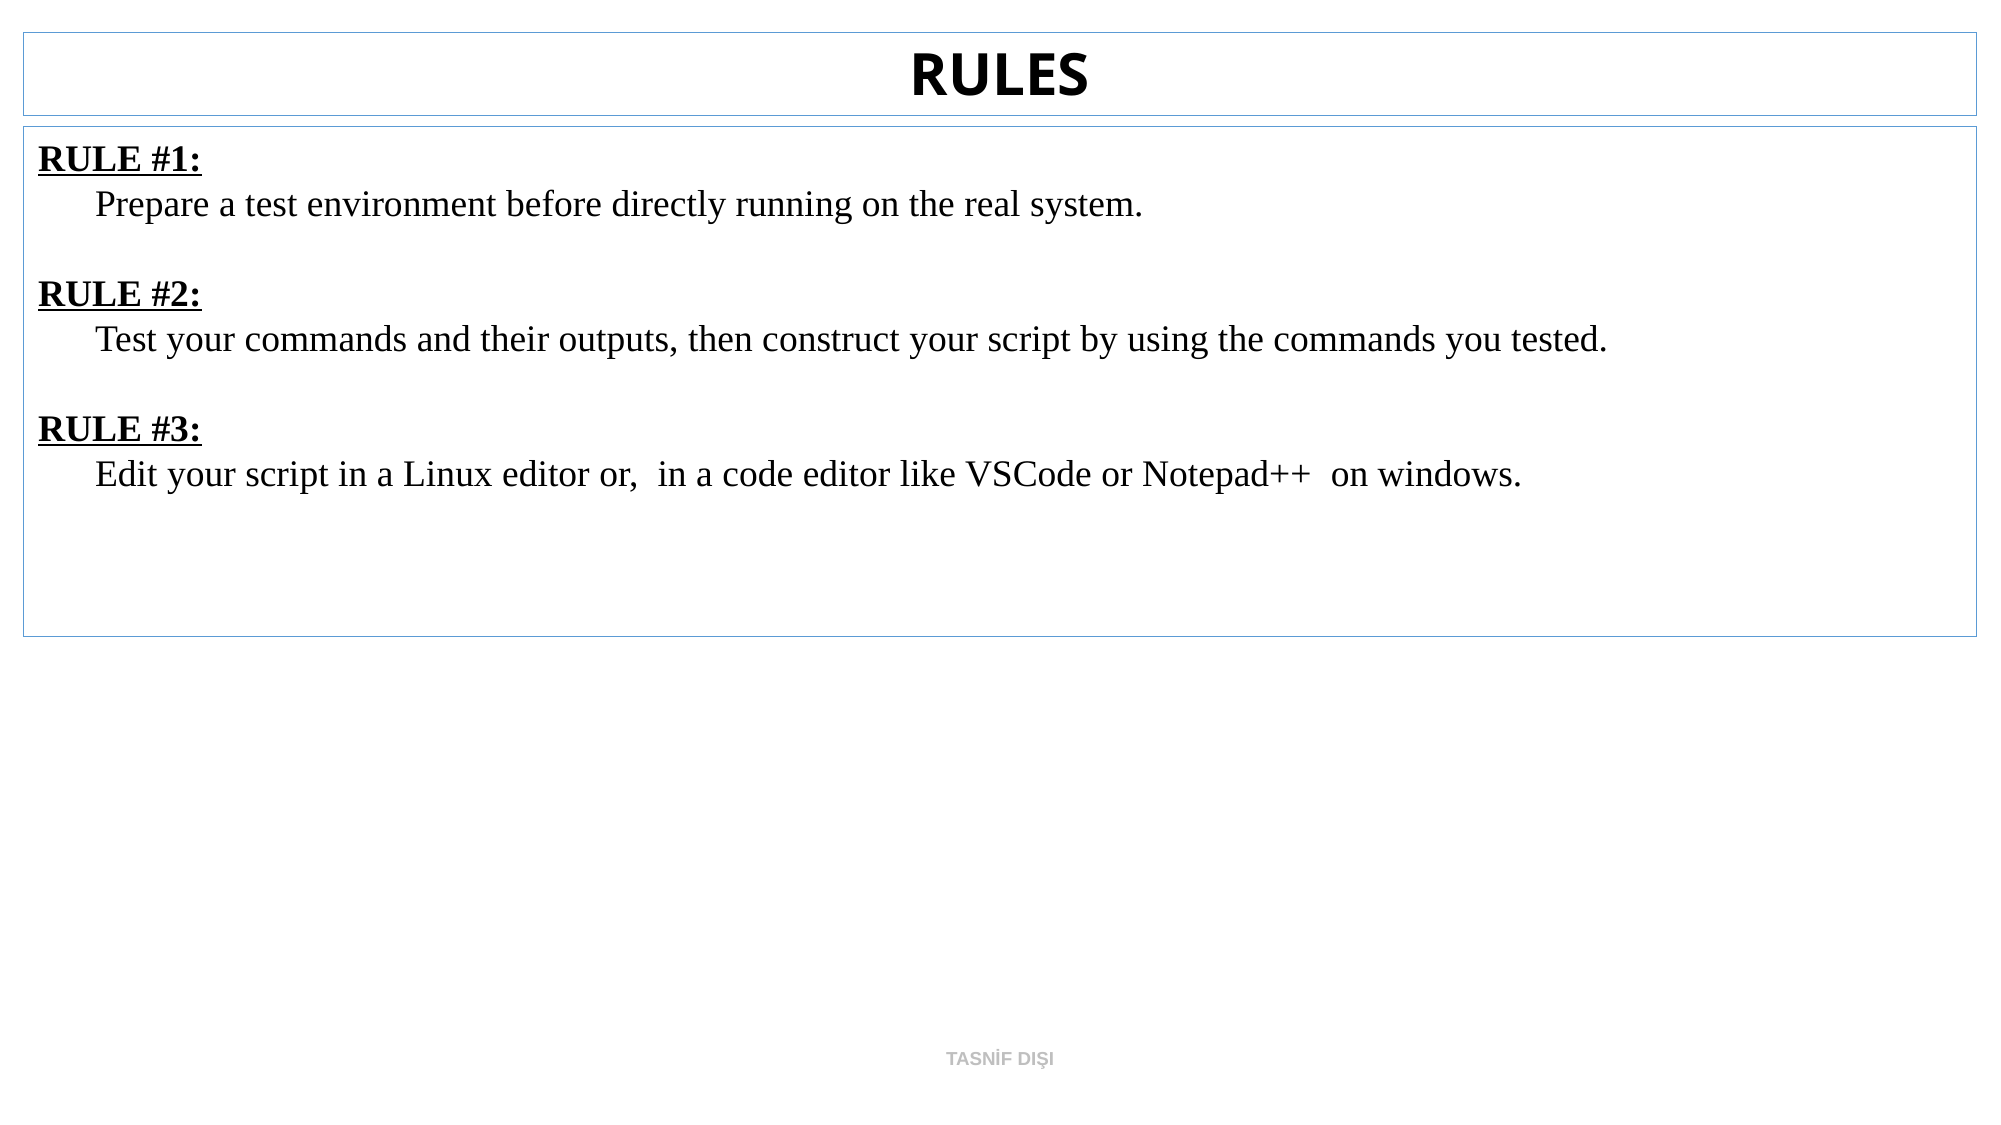

# RULES
RULE #1:
 Prepare a test environment before directly running on the real system.
RULE #2:
 Test your commands and their outputs, then construct your script by using the commands you tested.
RULE #3:
 Edit your script in a Linux editor or, in a code editor like VSCode or Notepad++ on windows.
TASNİF DIŞI